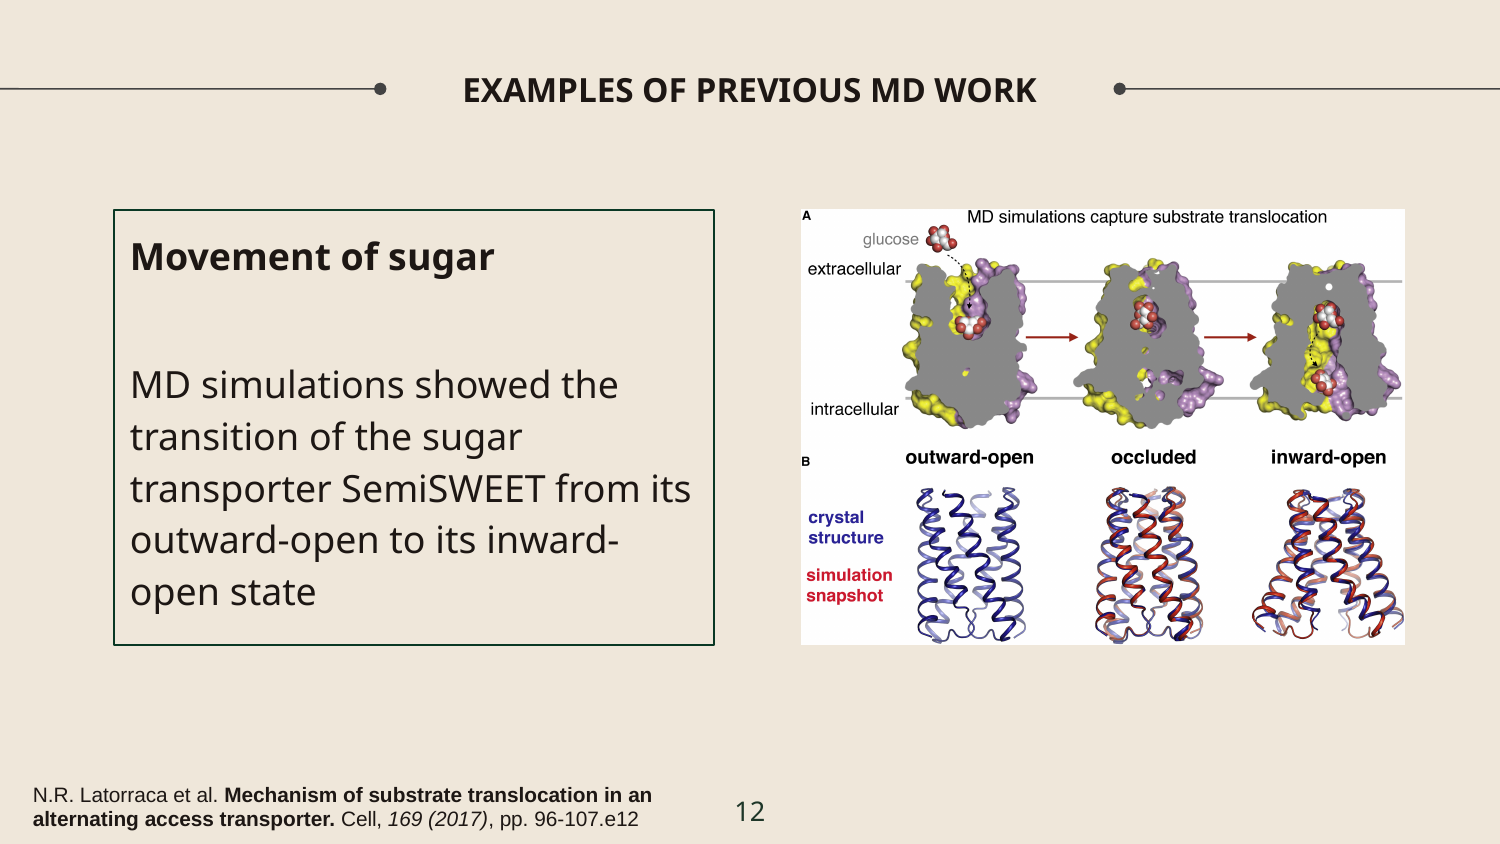

# EXAMPLES OF PREVIOUS MD WORK
Movement of sugar
MD simulations showed the transition of the sugar transporter SemiSWEET from its outward-open to its inward-open state
N.R. Latorraca et al. Mechanism of substrate translocation in an alternating access transporter. Cell, 169 (2017), pp. 96-107.e12